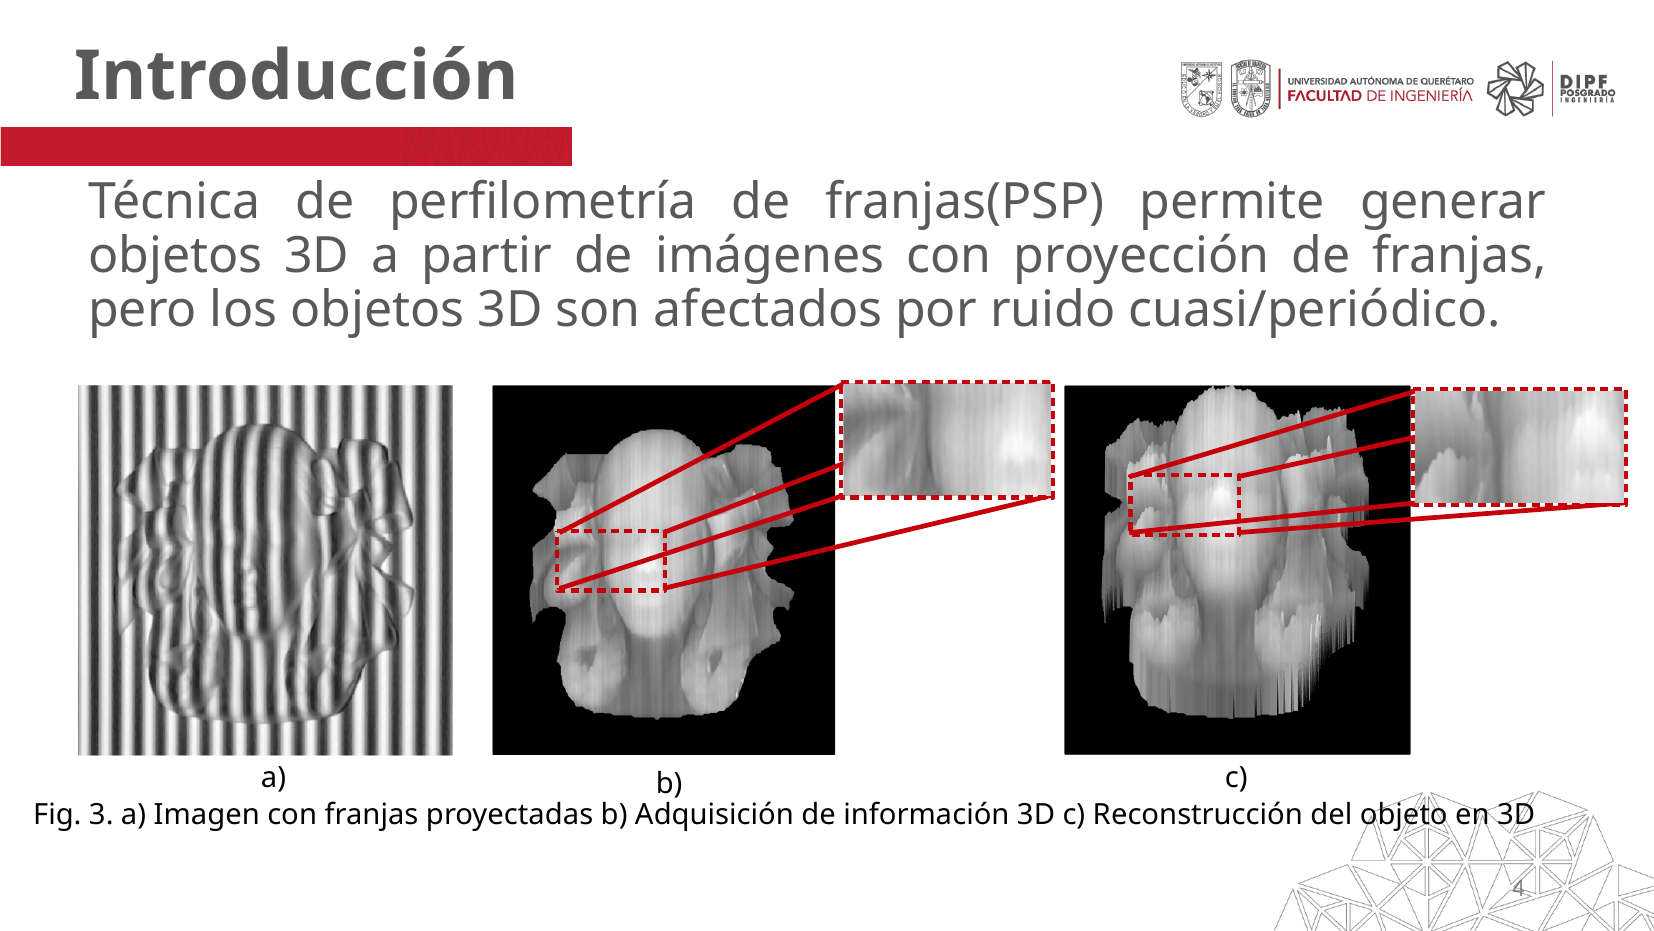

Introducción
# Técnica de perfilometría de franjas(PSP) permite generar objetos 3D a partir de imágenes con proyección de franjas, pero los objetos 3D son afectados por ruido cuasi/periódico.
a)
c)
b)
Fig. 3. a) Imagen con franjas proyectadas b) Adquisición de información 3D c) Reconstrucción del objeto en 3D
4